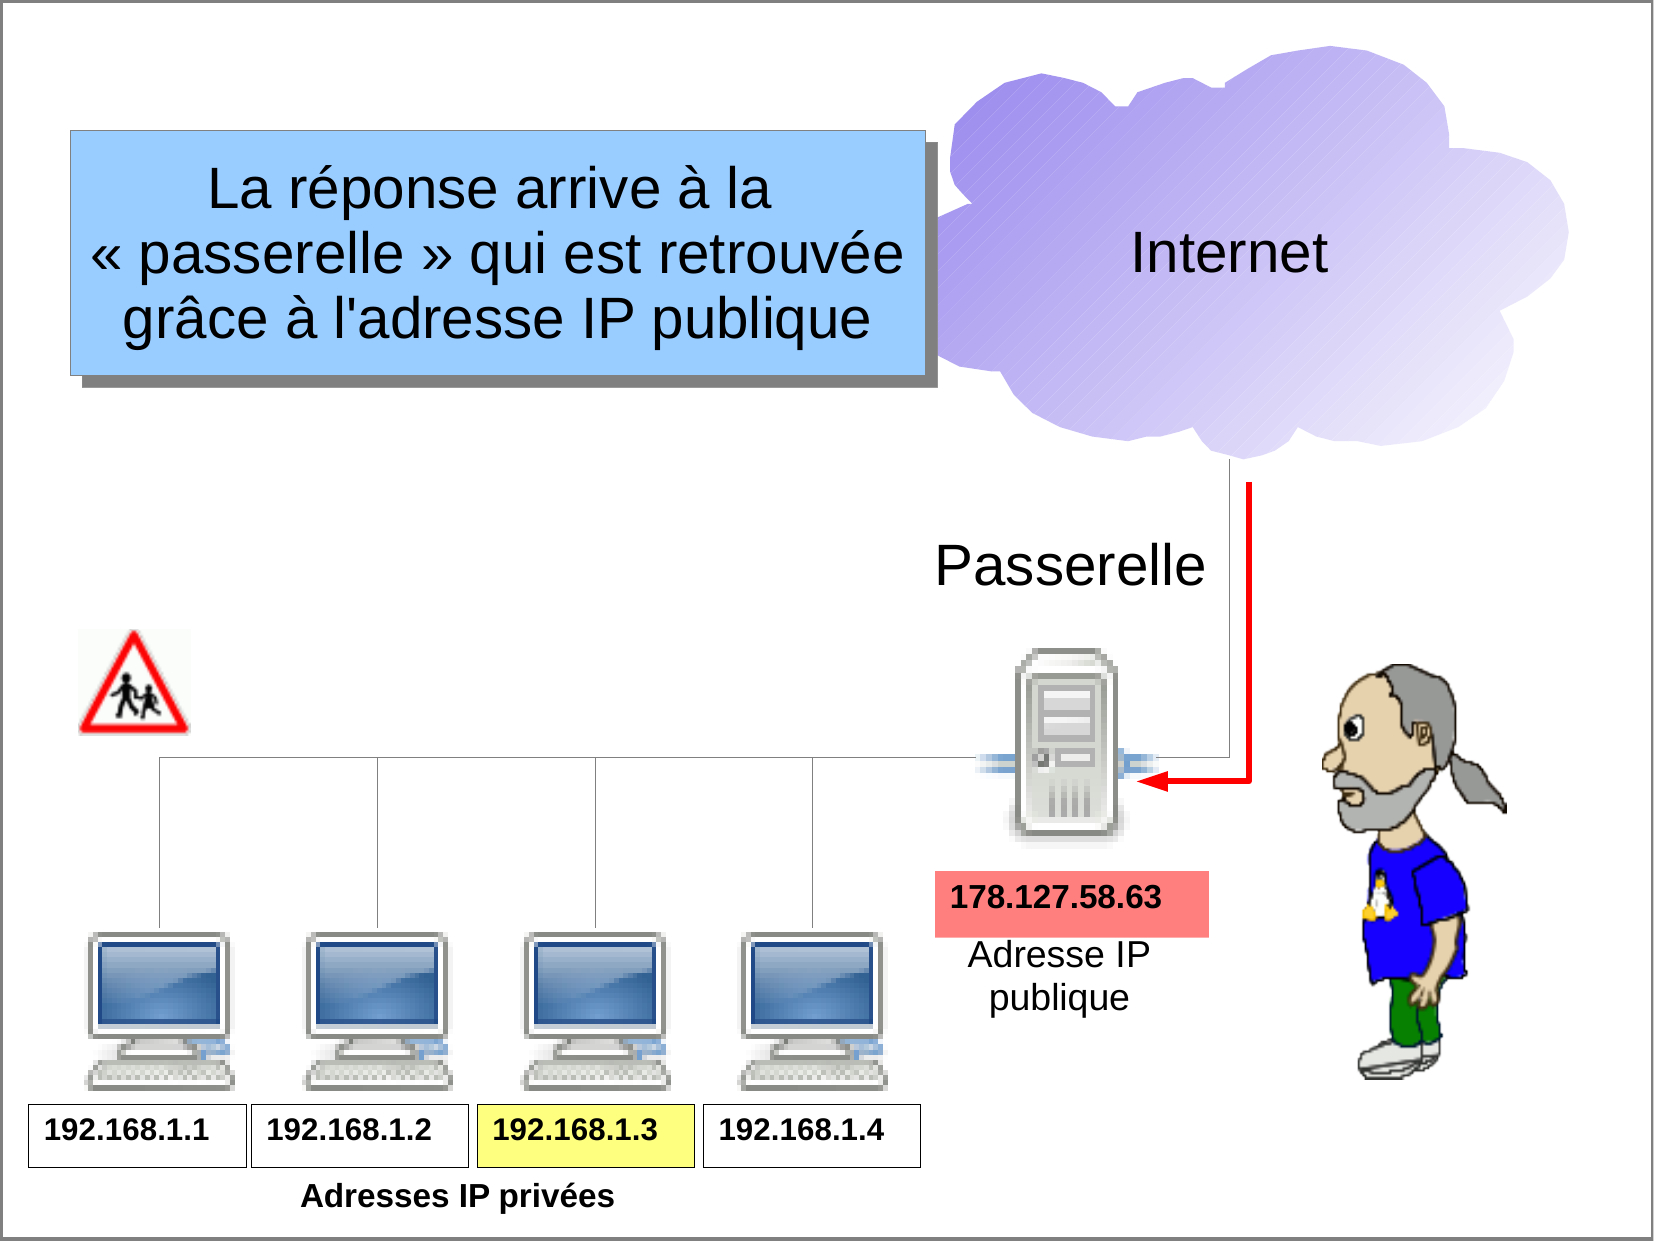

Internet
La réponse arrive à la
« passerelle » qui est retrouvée
grâce à l'adresse IP publique
Passerelle
178.127.58.63
Adresse IP
publique
192.168.1.2
192.168.1.3
192.168.1.4
192.168.1.1
Adresses IP privées